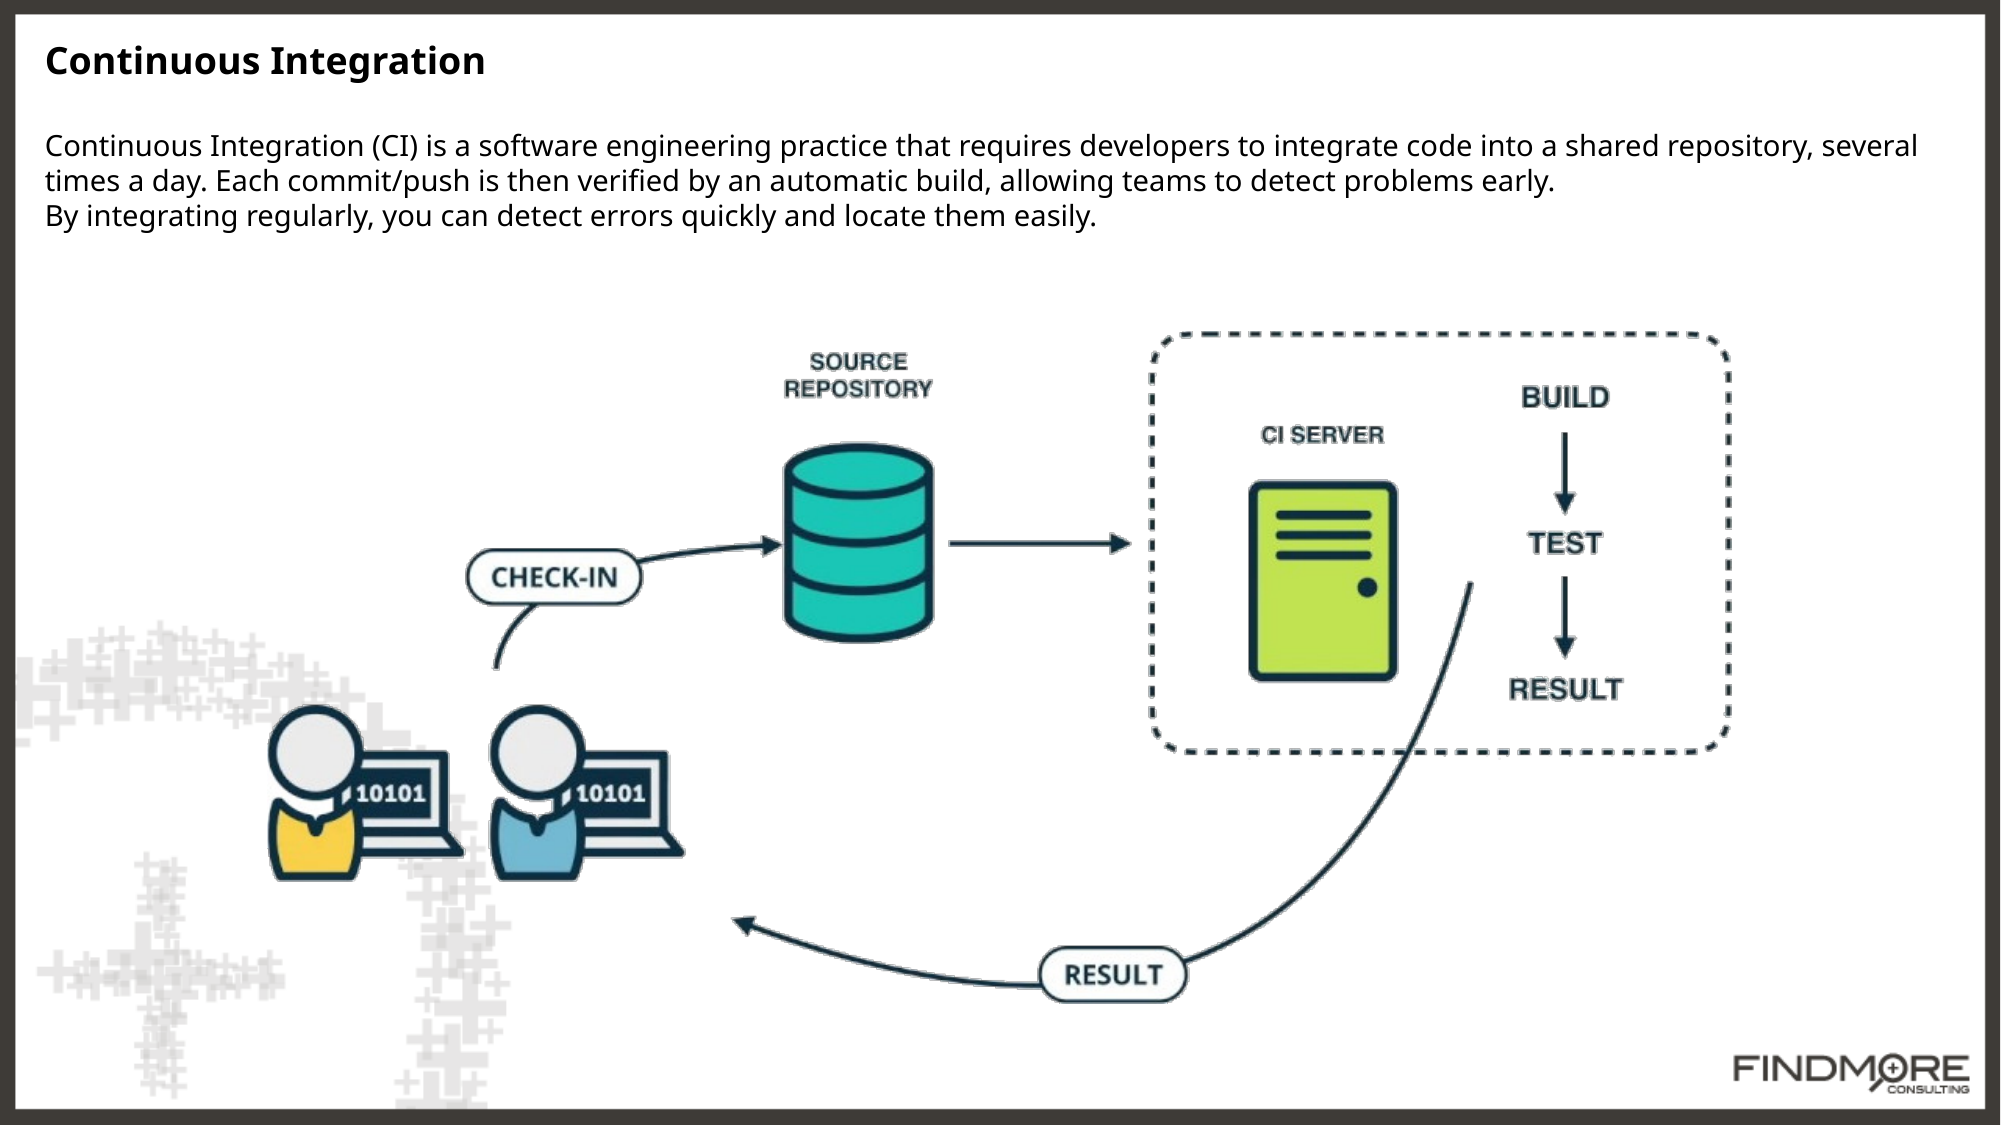

Continuous Integration
Continuous Integration (CI) is a software engineering practice that requires developers to integrate code into a shared repository, several times a day. Each commit/push is then verified by an automatic build, allowing teams to detect problems early.
By integrating regularly, you can detect errors quickly and locate them easily.